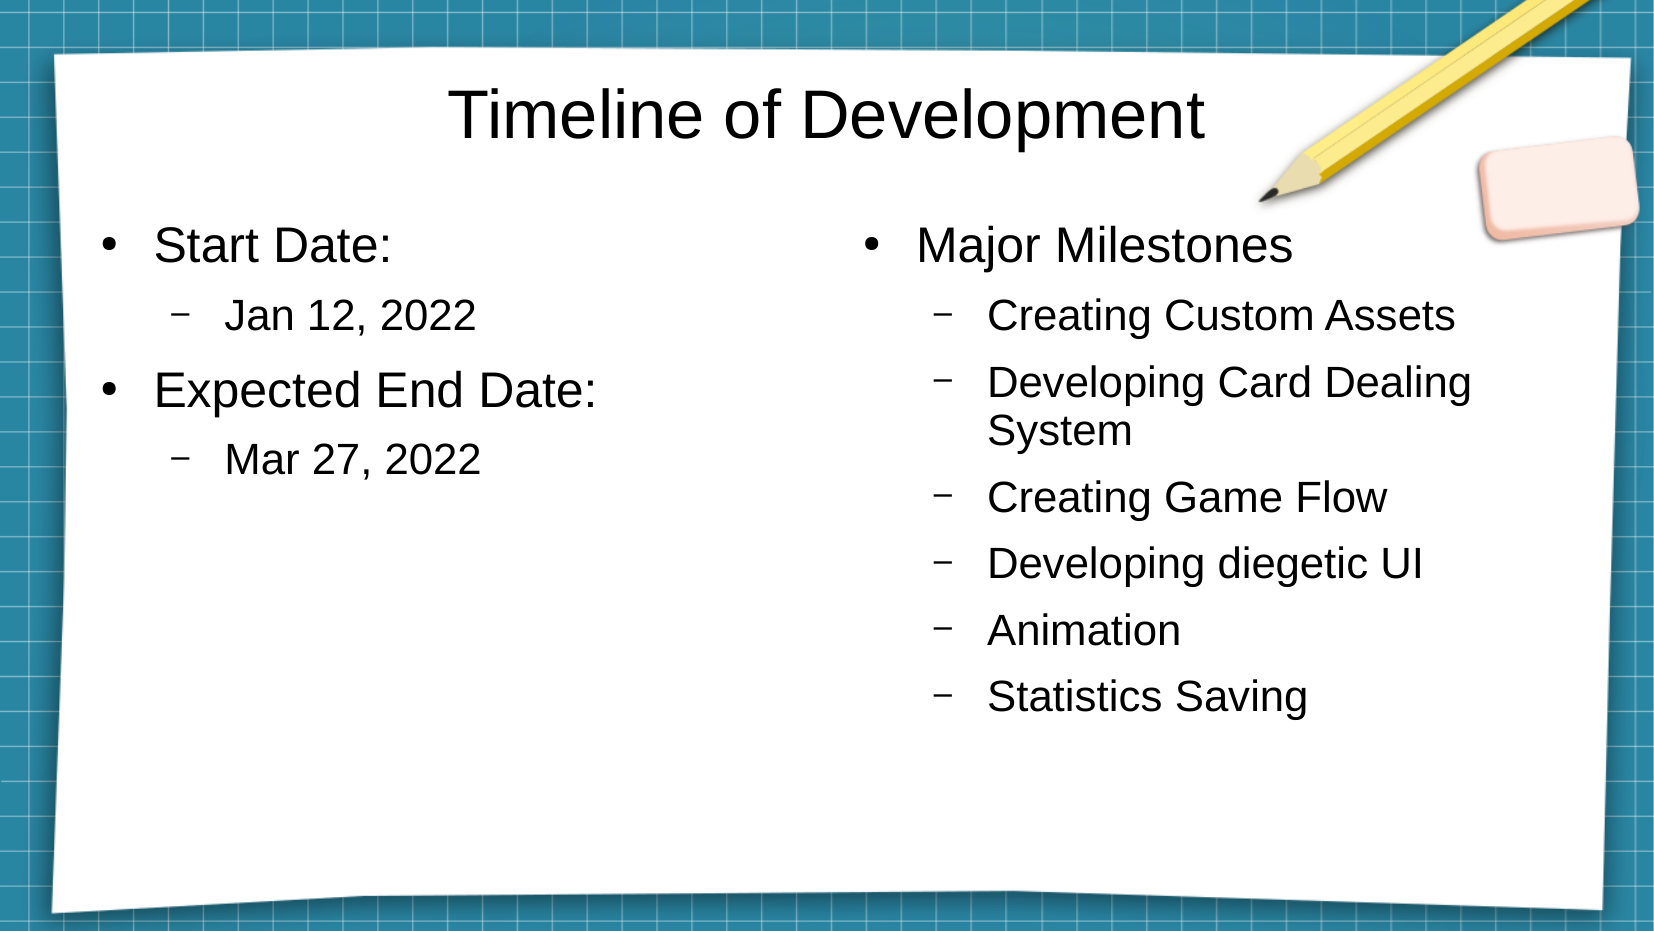

# Timeline of Development
Start Date:
Jan 12, 2022
Expected End Date:
Mar 27, 2022
Major Milestones
Creating Custom Assets
Developing Card Dealing System
Creating Game Flow
Developing diegetic UI
Animation
Statistics Saving